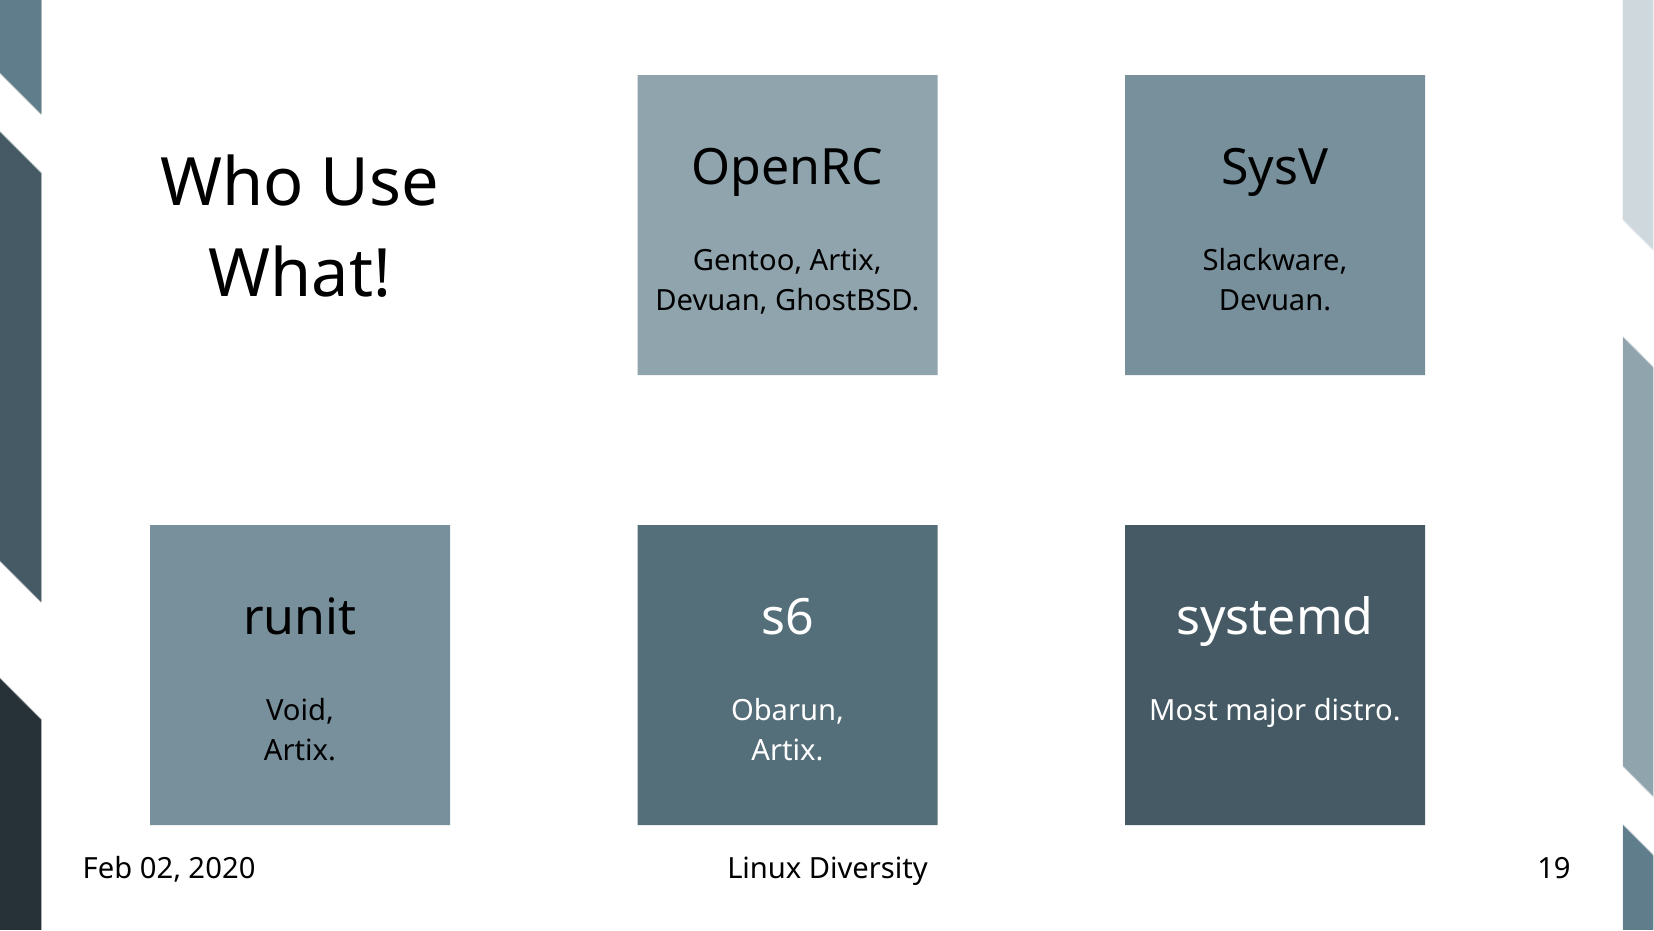

# Who Use What!
OpenRC
Gentoo, Artix,
Devuan, GhostBSD.
SysV
Slackware,
Devuan.
runit
Void,
Artix.
s6
Obarun,
Artix.
systemd
Most major distro.
Feb 02, 2020
Linux Diversity
19